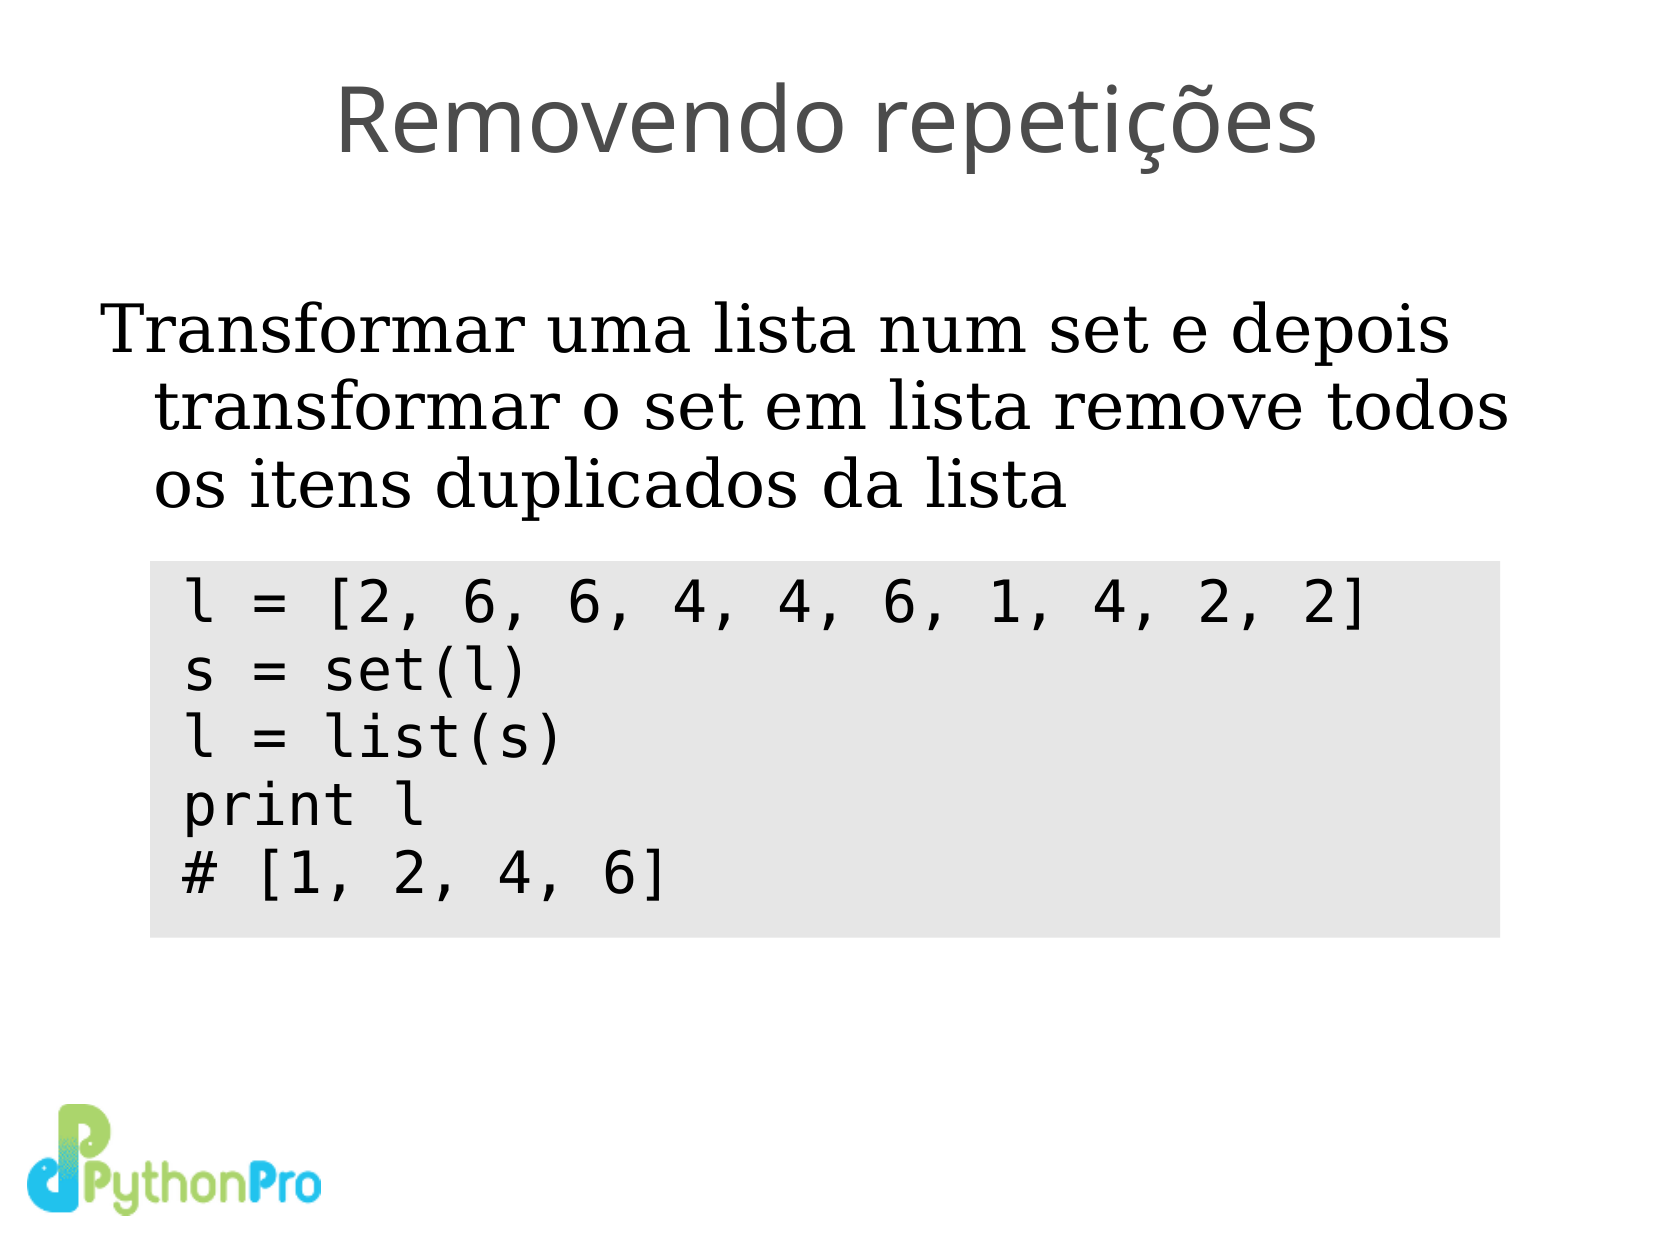

# Removendo repetições
Transformar uma lista num set e depois transformar o set em lista remove todos os itens duplicados da lista
l = [2, 6, 6, 4, 4, 6, 1, 4, 2, 2]
s = set(l)
l = list(s)
print l
# [1, 2, 4, 6]